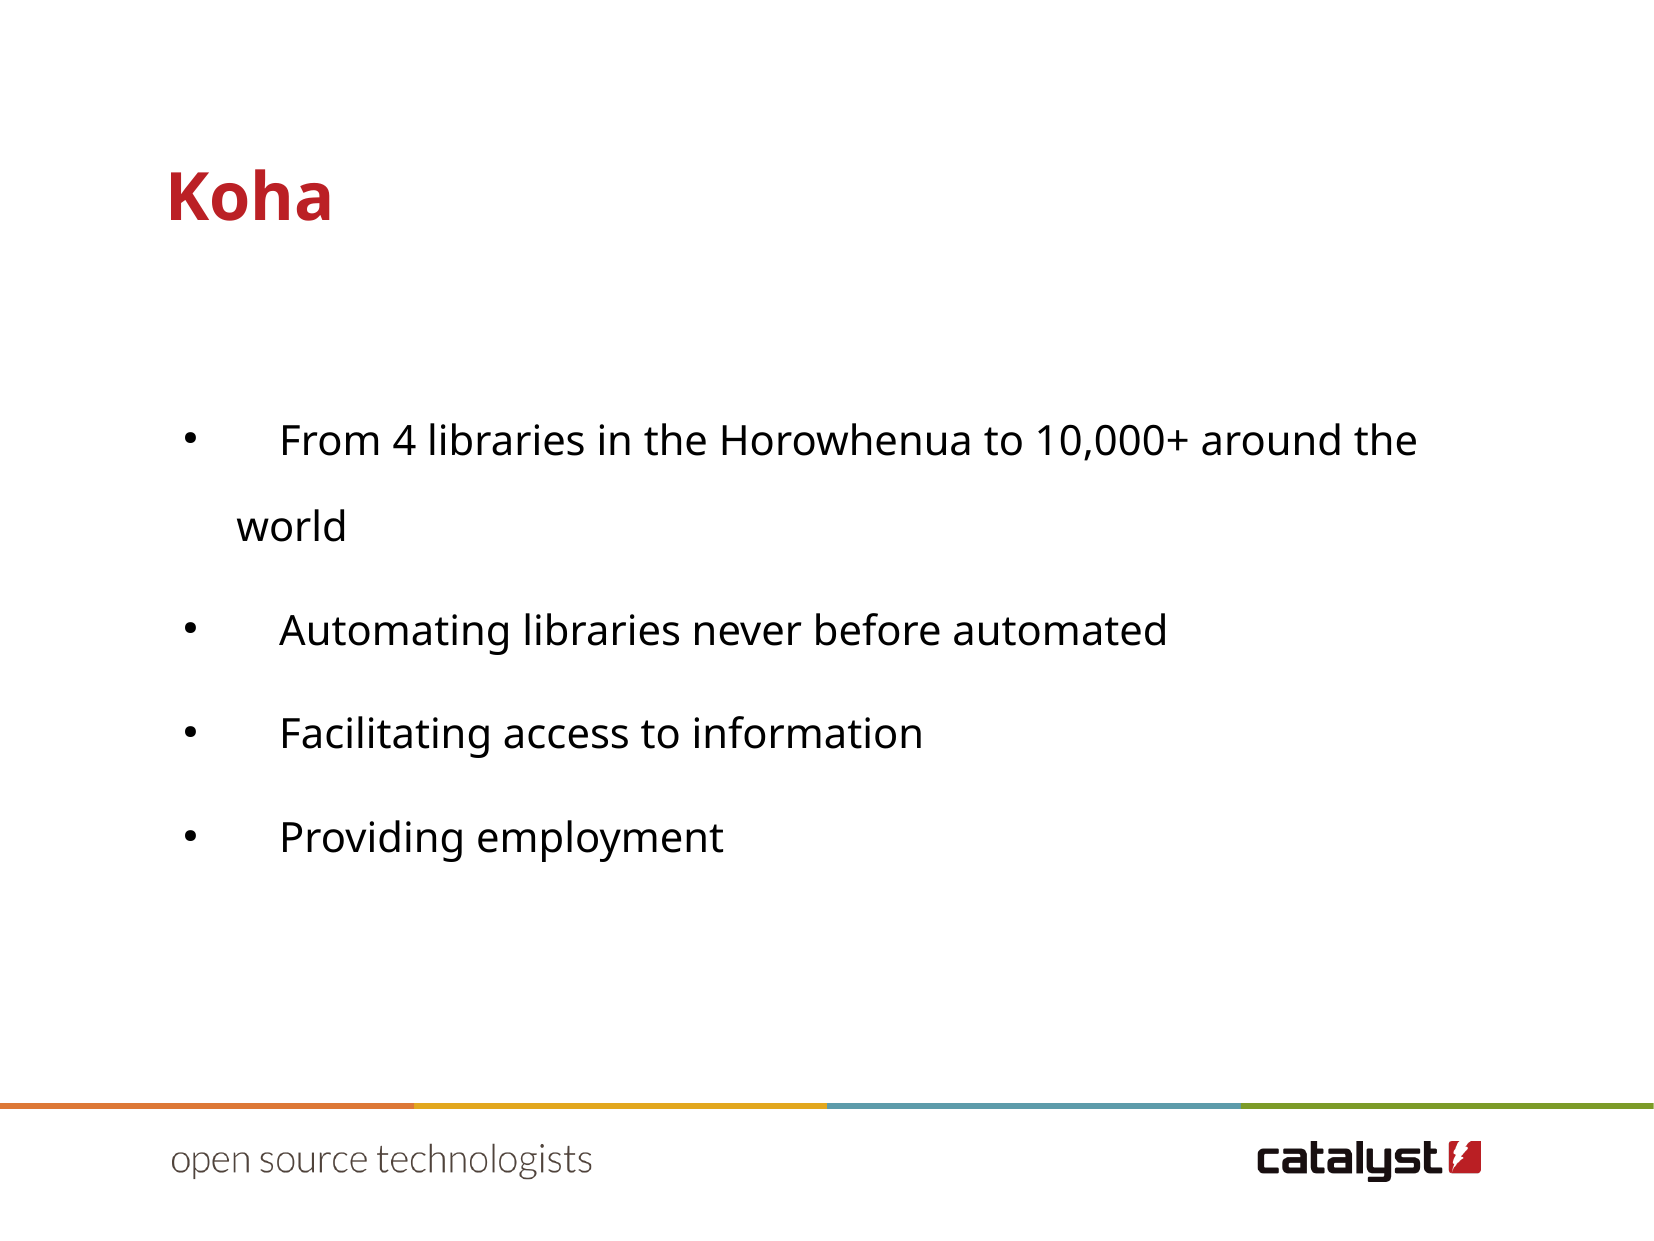

# Koha
 From 4 libraries in the Horowhenua to 10,000+ around the world
 Automating libraries never before automated
 Facilitating access to information
 Providing employment